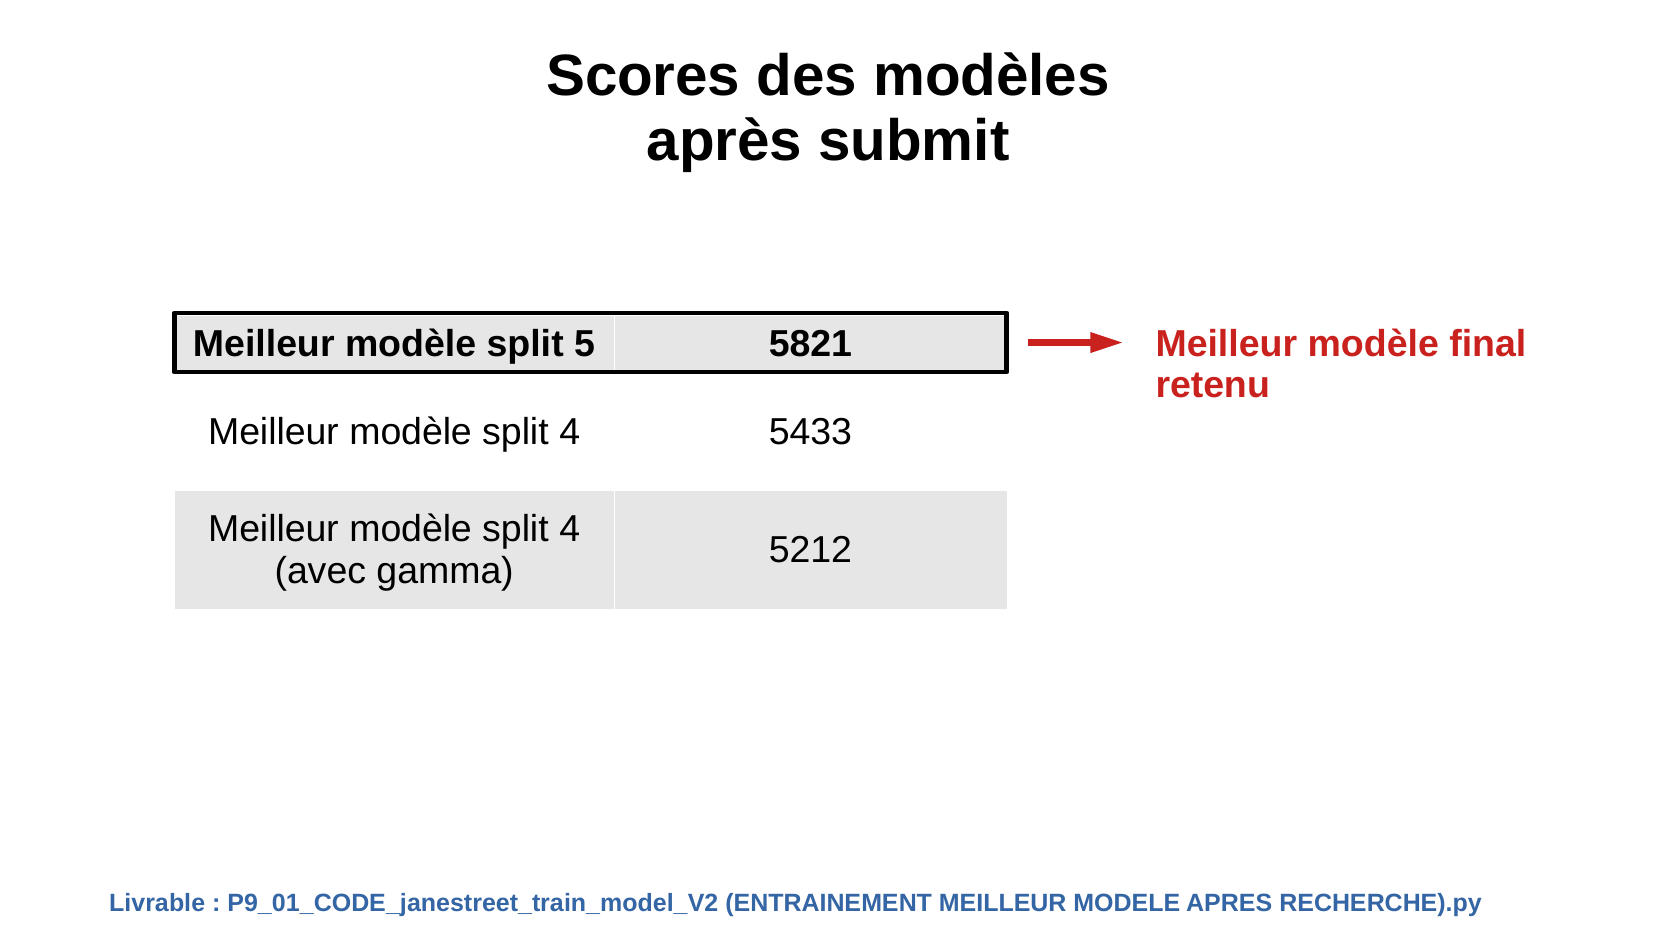

Scores des modèles
après submit
| | |
| --- | --- |
| Meilleur modèle split 5 | 5821 |
| Meilleur modèle split 4 | 5433 |
| Meilleur modèle split 4 (avec gamma) | 5212 |
Meilleur modèle final
retenu
Livrable : P9_01_CODE_janestreet_train_model_V2 (ENTRAINEMENT MEILLEUR MODELE APRES RECHERCHE).py